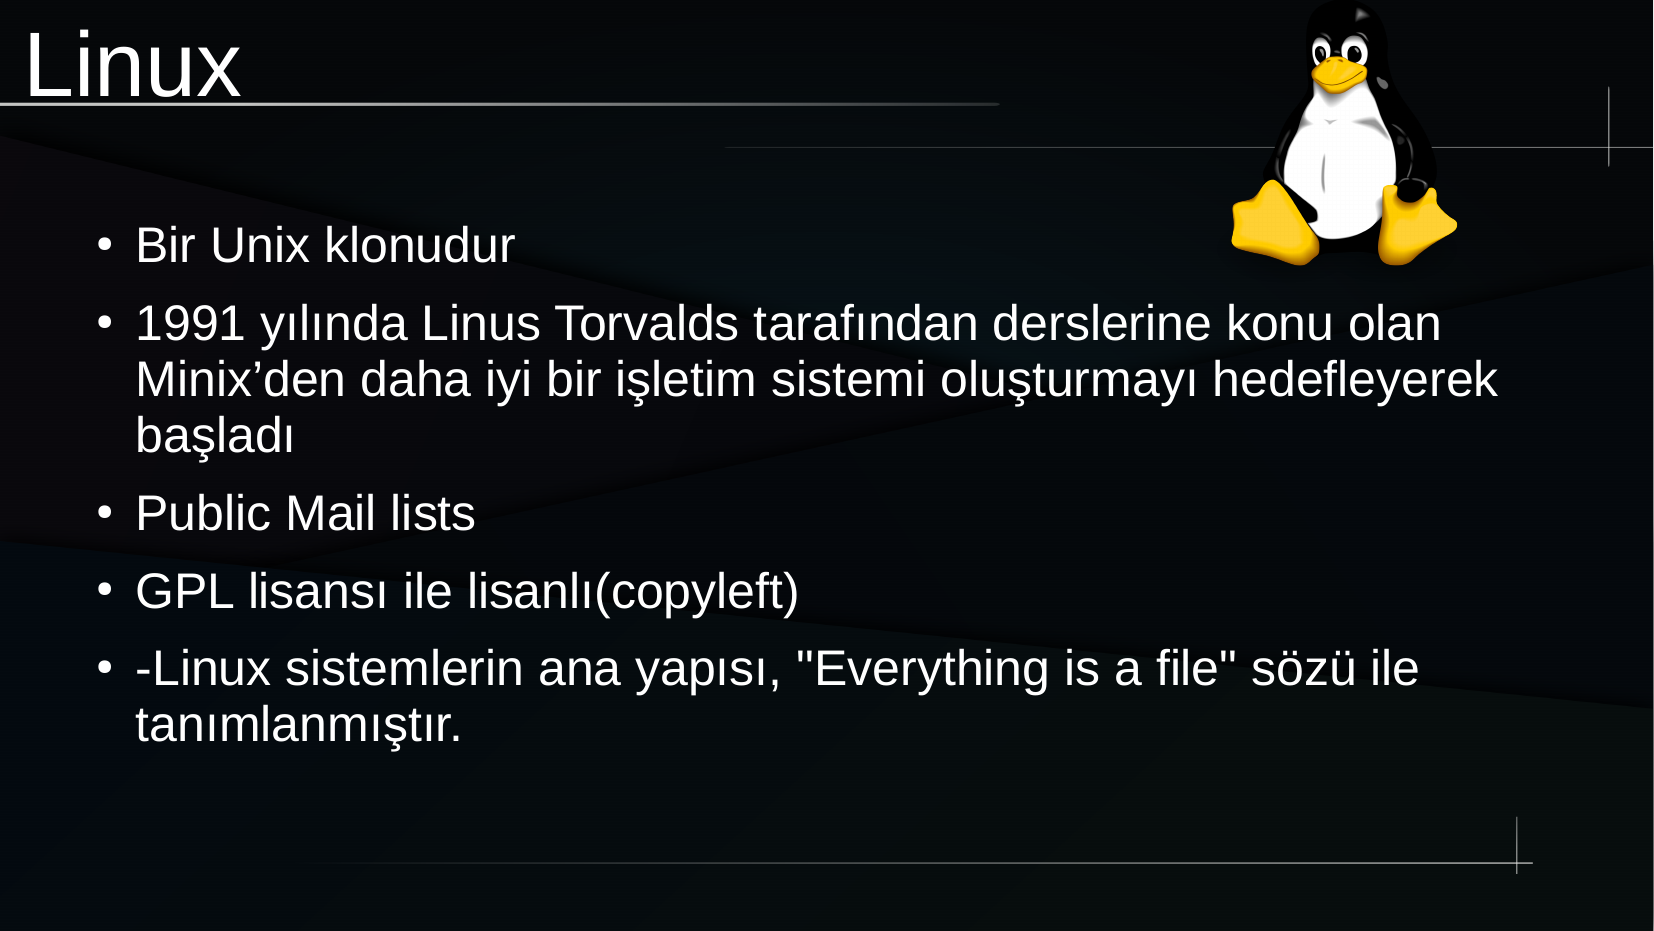

# Linux
Bir Unix klonudur
1991 yılında Linus Torvalds tarafından derslerine konu olan Minix’den daha iyi bir işletim sistemi oluşturmayı hedefleyerek başladı
Public Mail lists
GPL lisansı ile lisanlı(copyleft)
-Linux sistemlerin ana yapısı, "Everything is a file" sözü ile tanımlanmıştır.